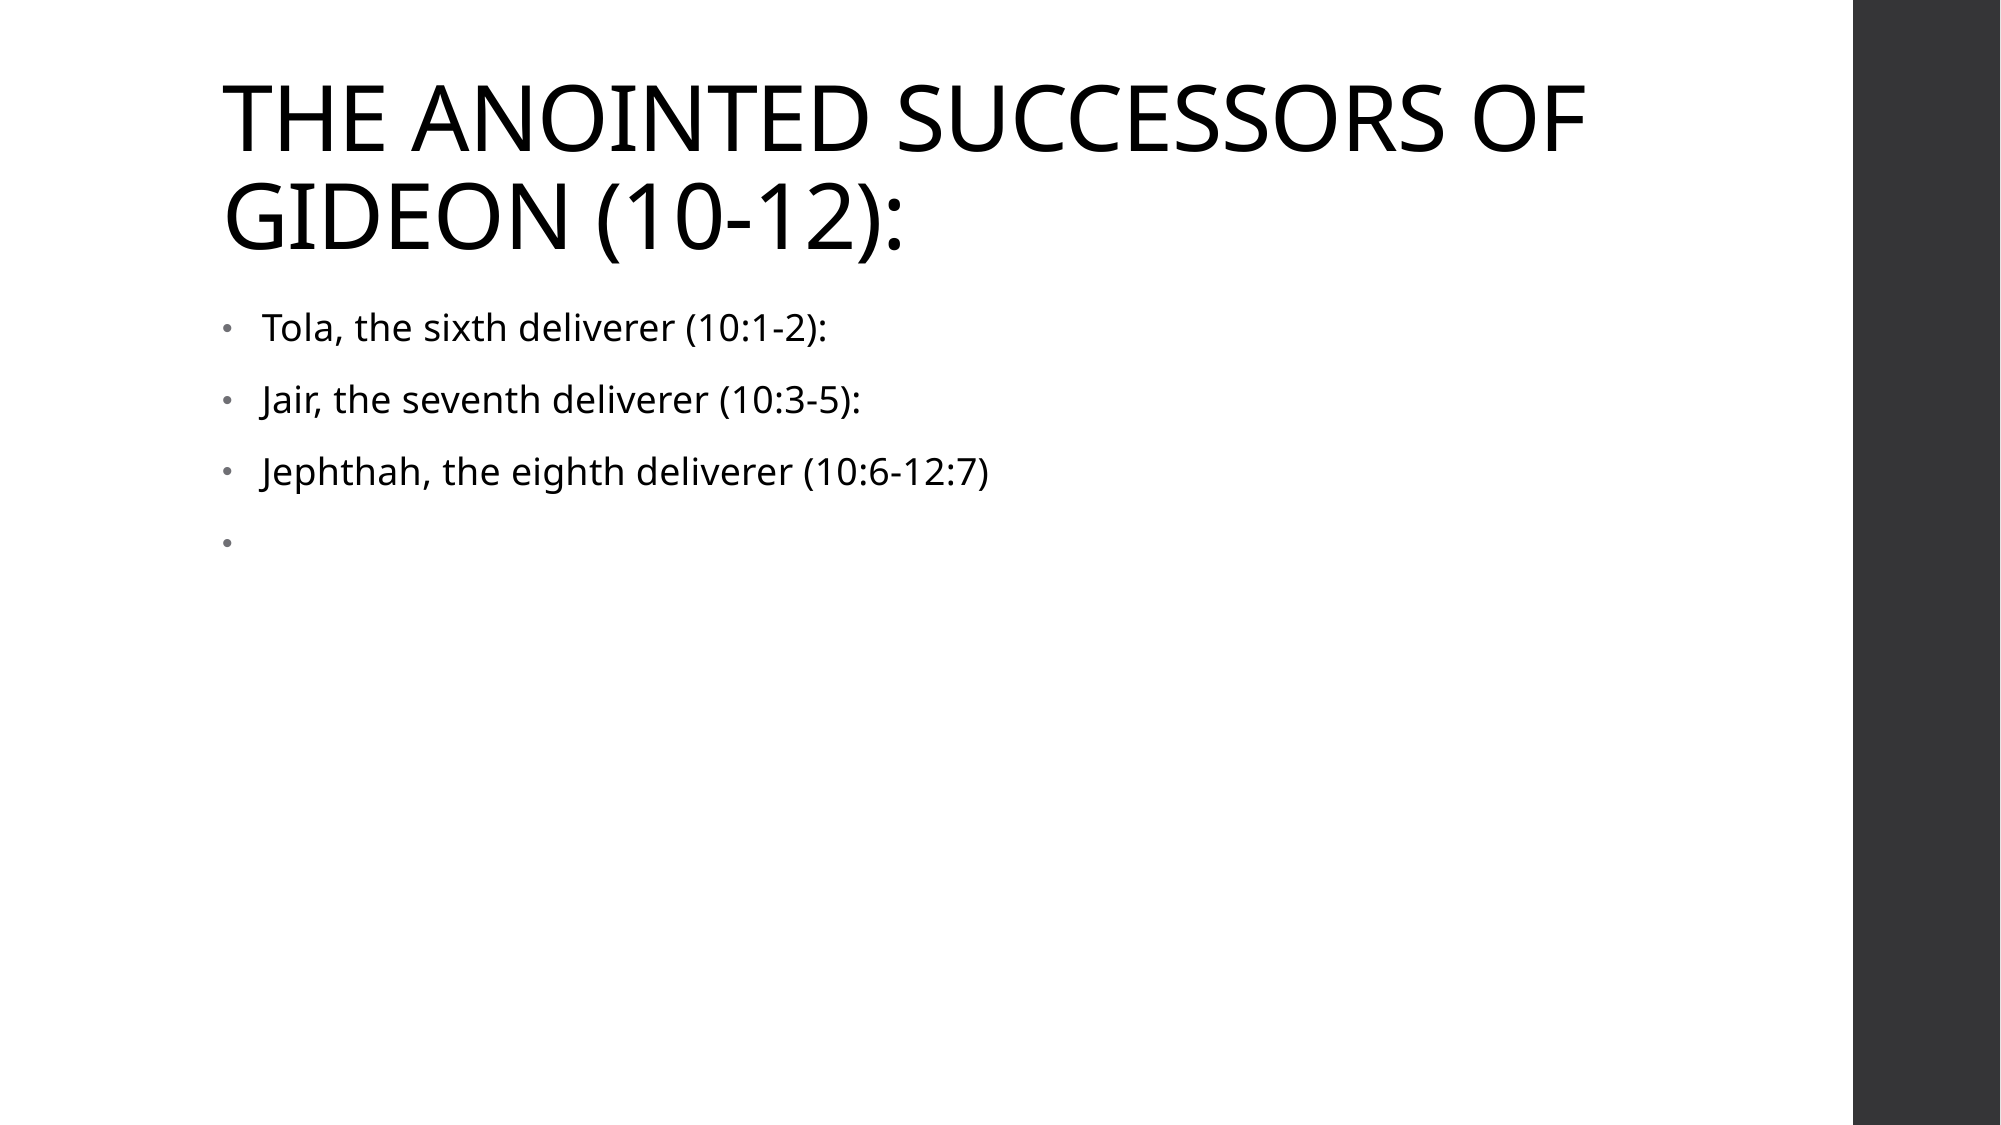

# THE ANOINTED SUCCESSORS OF GIDEON (10-12):
 Tola, the sixth deliverer (10:1-2):
 Jair, the seventh deliverer (10:3-5):
 Jephthah, the eighth deliverer (10:6-12:7)